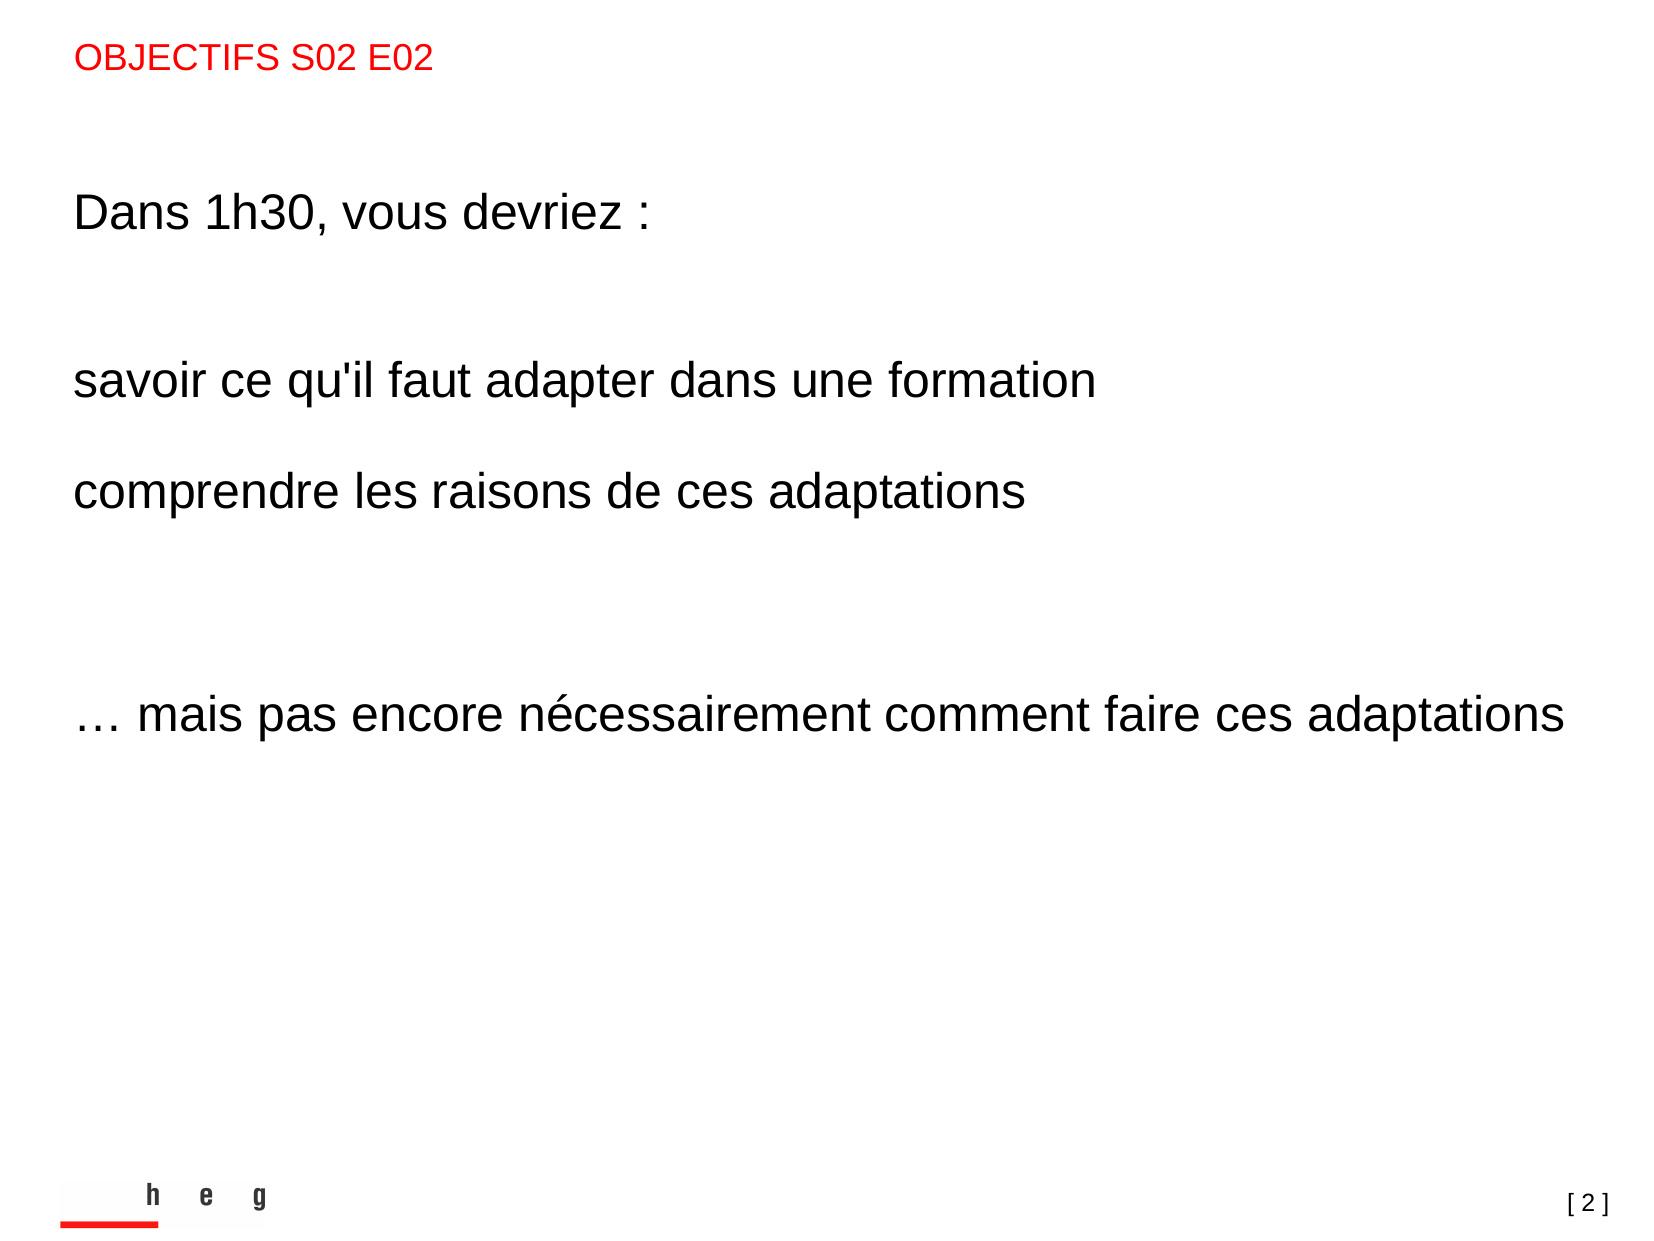

OBJECTIFS S02 E02
Dans 1h30, vous devriez :
savoir ce qu'il faut adapter dans une formation
comprendre les raisons de ces adaptations
… mais pas encore nécessairement comment faire ces adaptations